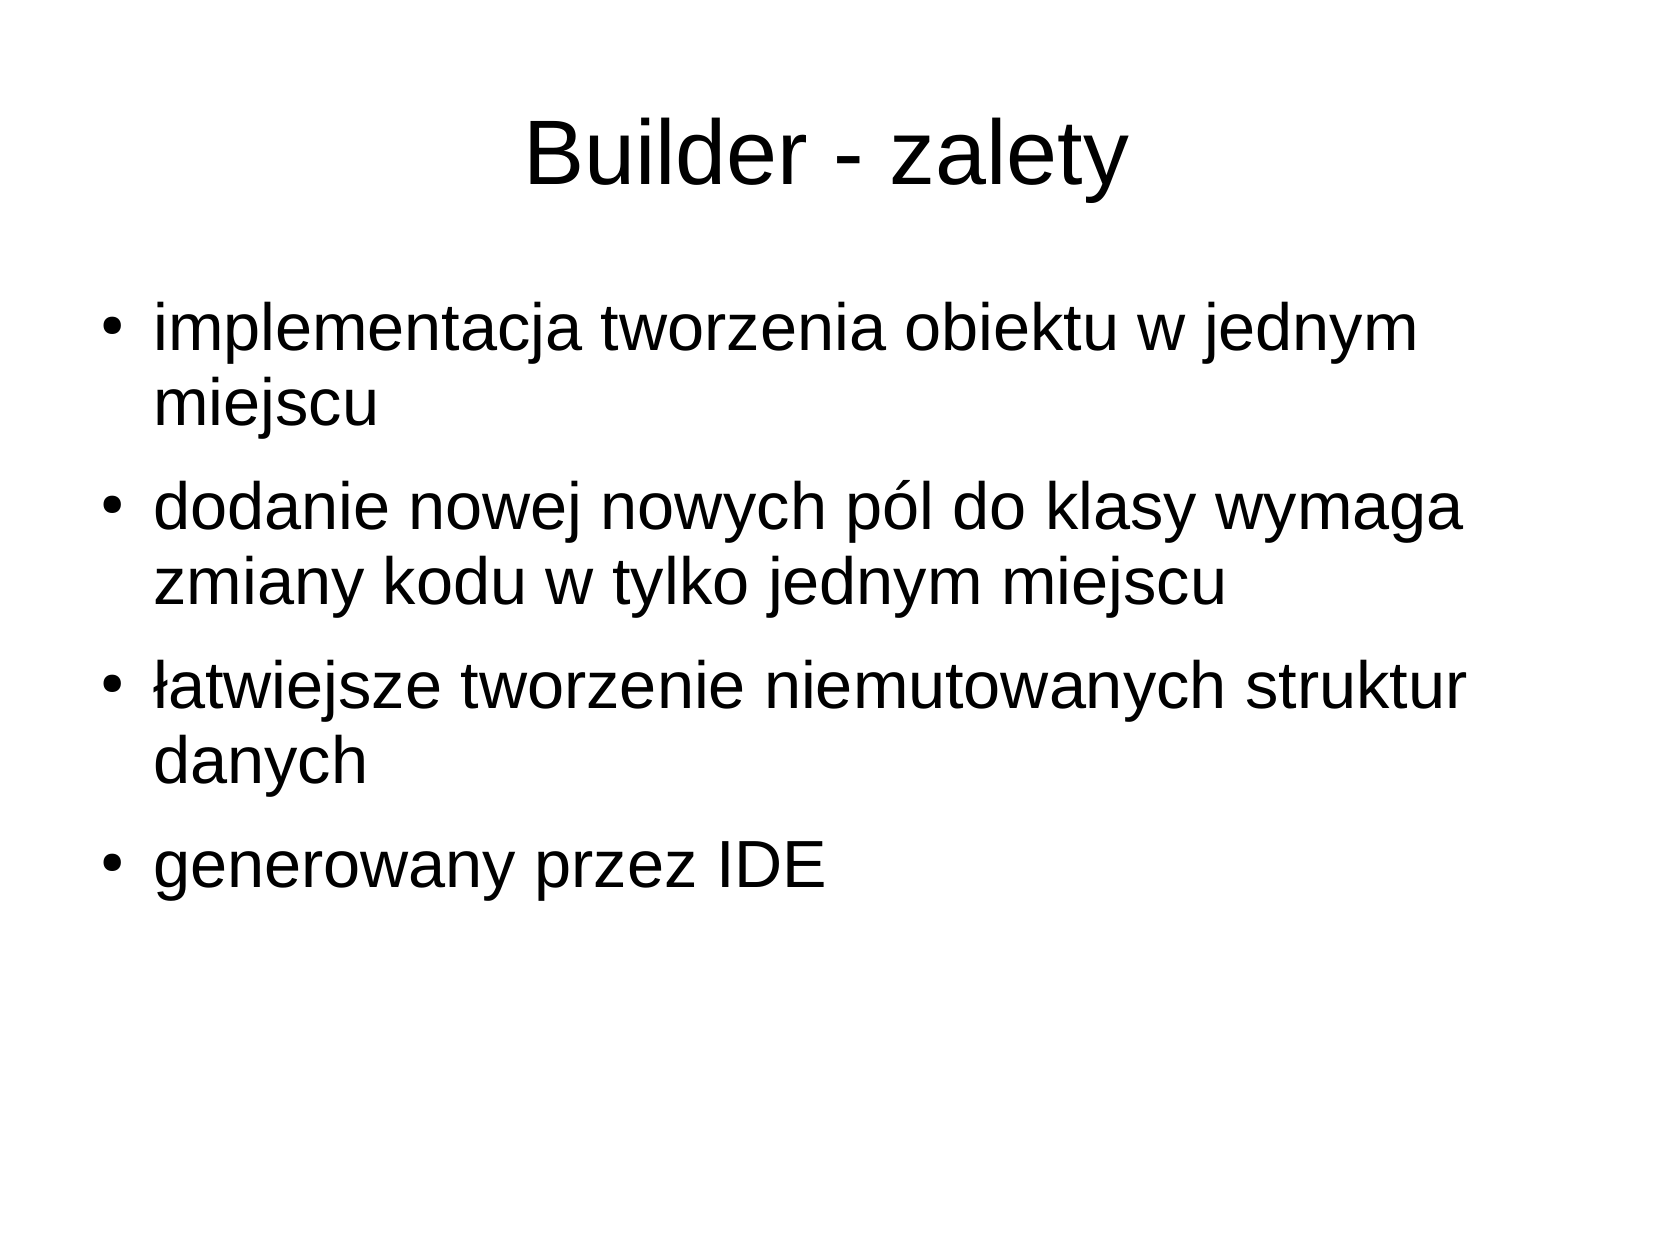

# Builder - zalety
implementacja tworzenia obiektu w jednym miejscu
dodanie nowej nowych pól do klasy wymaga zmiany kodu w tylko jednym miejscu
łatwiejsze tworzenie niemutowanych struktur danych
generowany przez IDE